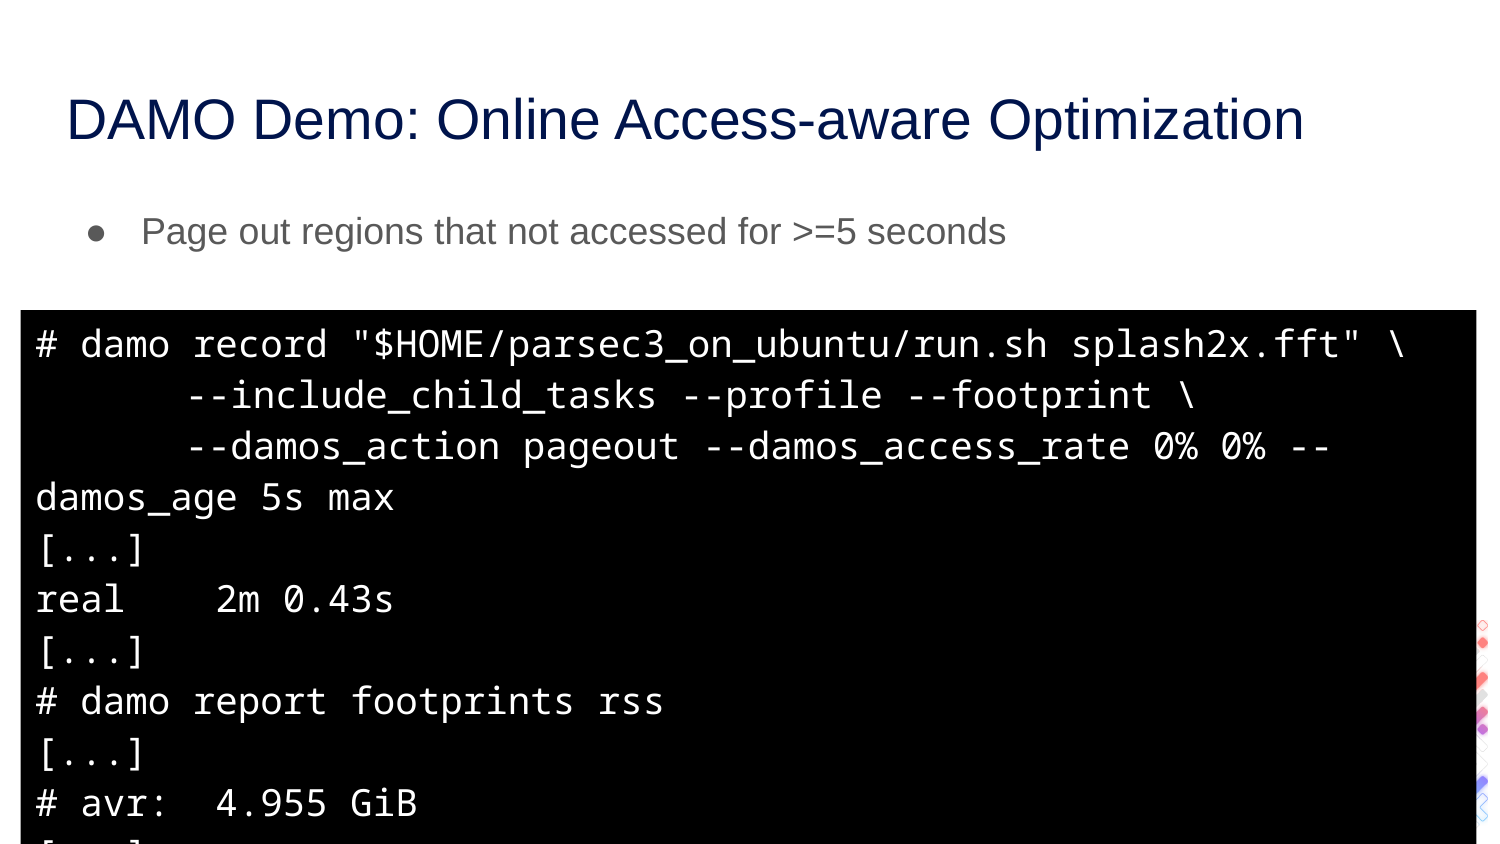

# DAMO Demo: Online Access-aware Optimization
Page out regions that not accessed for >=5 seconds
# damo record "$HOME/parsec3_on_ubuntu/run.sh splash2x.fft" \
	--include_child_tasks --profile --footprint \
	--damos_action pageout --damos_access_rate 0% 0% --damos_age 5s max
[...]
real 2m 0.43s
[...]
# damo report footprints rss
[...]
# avr: 4.955 GiB
[...]